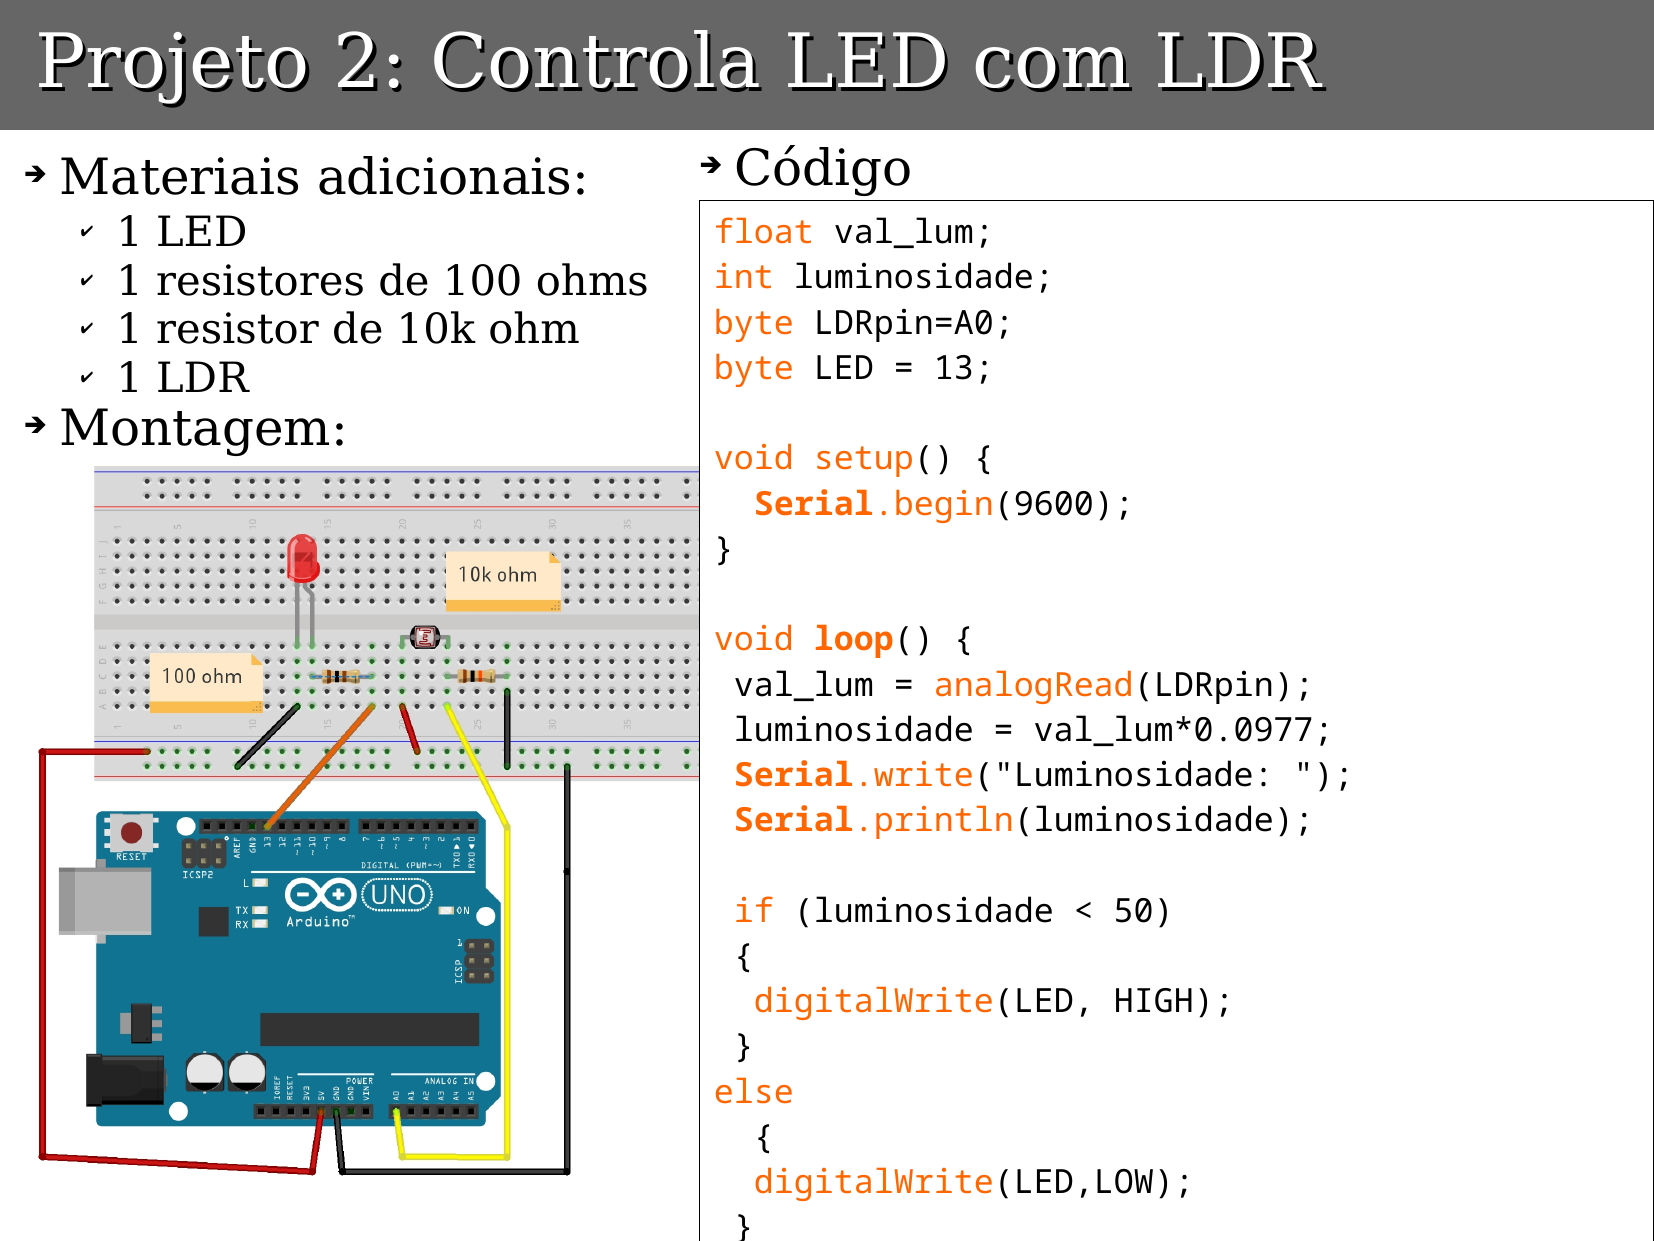

# Projeto 2: Controla LED com LDR
Materiais adicionais:
Código
1 LED
1 resistores de 100 ohms
1 resistor de 10k ohm
1 LDR
float val_lum;
int luminosidade;
byte LDRpin=A0;
byte LED = 13;
void setup() {
 Serial.begin(9600);
}
void loop() {
 val_lum = analogRead(LDRpin);
 luminosidade = val_lum*0.0977;
 Serial.write("Luminosidade: ");
 Serial.println(luminosidade);
 if (luminosidade < 50)
 {
 digitalWrite(LED, HIGH);
 }
else
 {
 digitalWrite(LED,LOW);
 }
 delay(1000);
 }
Montagem: